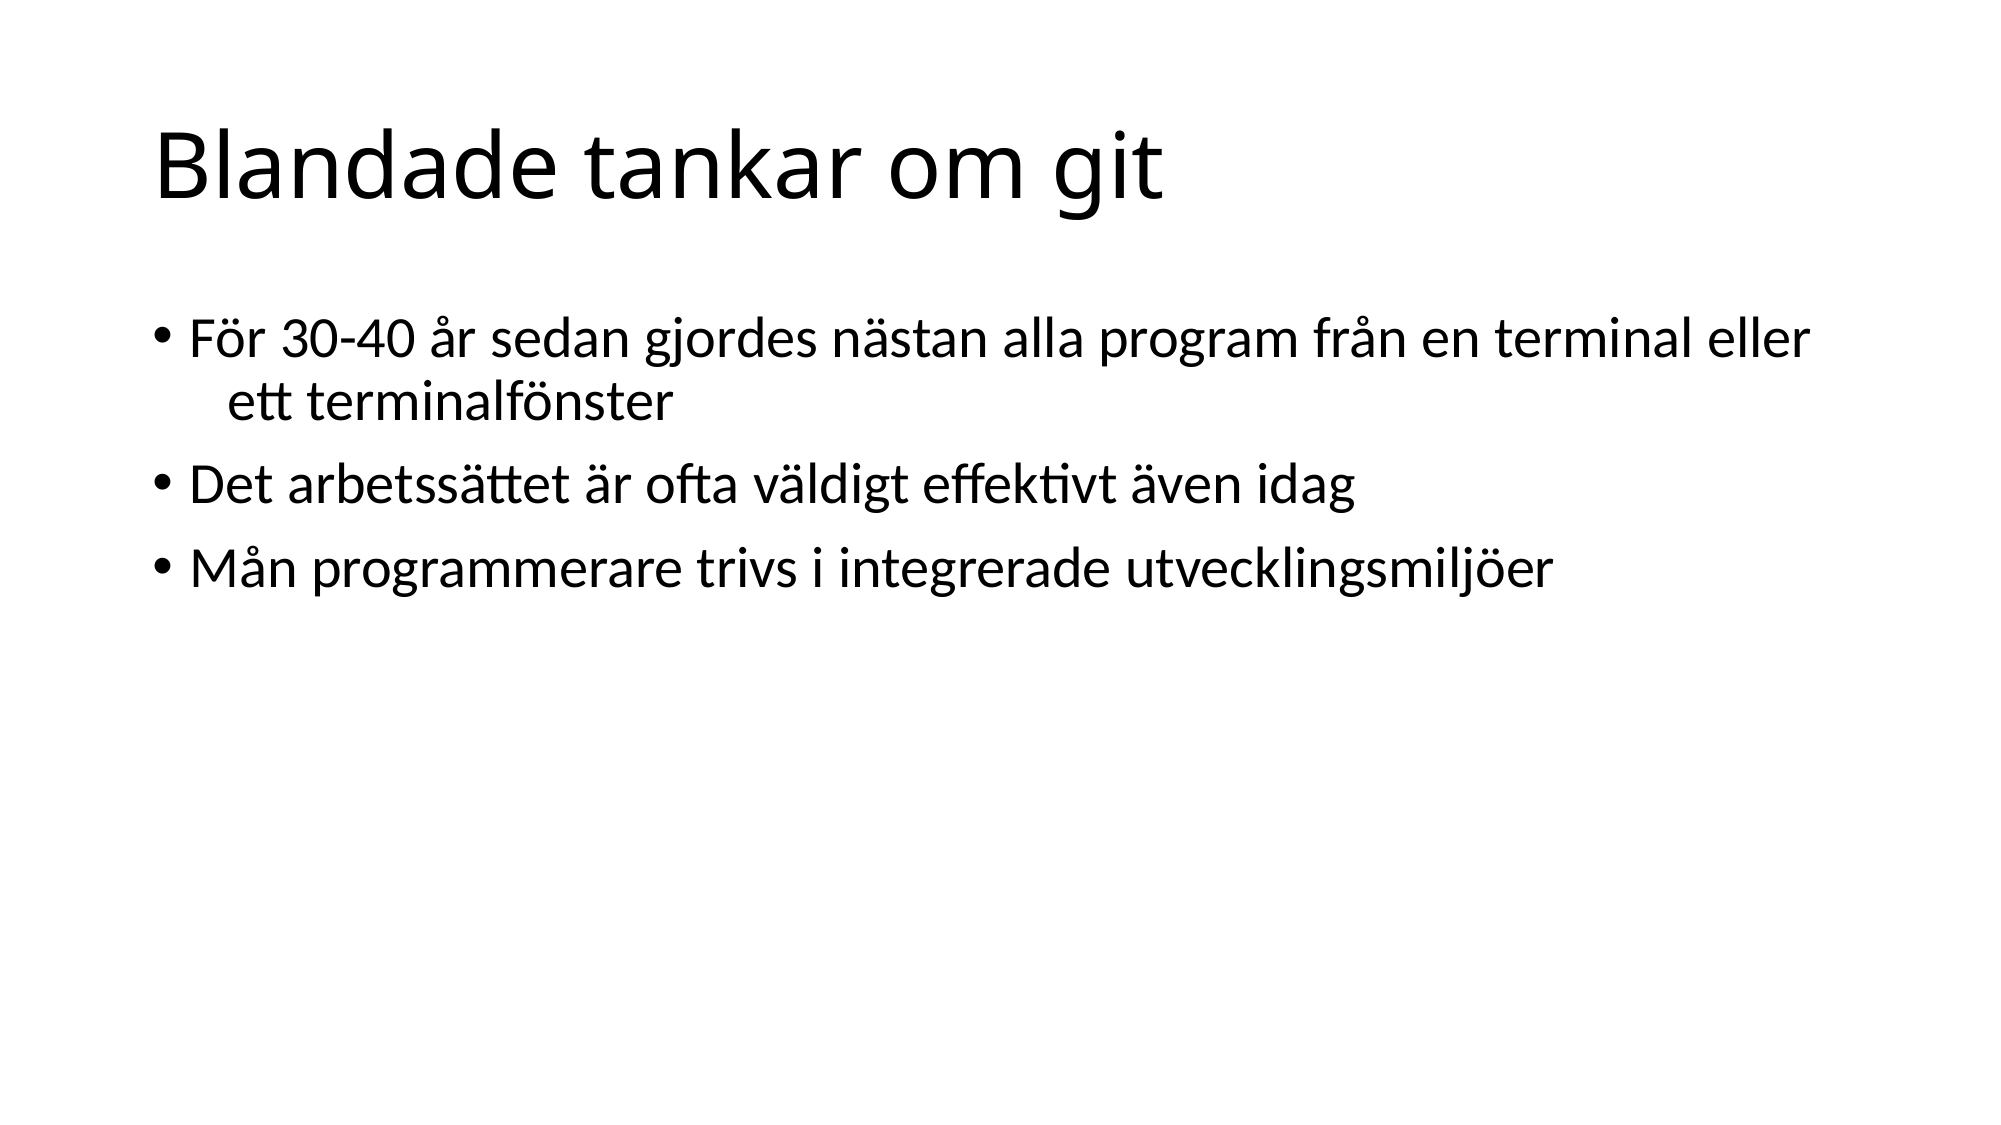

# Blandade tankar om git
För 30-40 år sedan gjordes nästan alla program från en terminal eller ett terminalfönster
Det arbetssättet är ofta väldigt effektivt även idag
Mån programmerare trivs i integrerade utvecklingsmiljöer